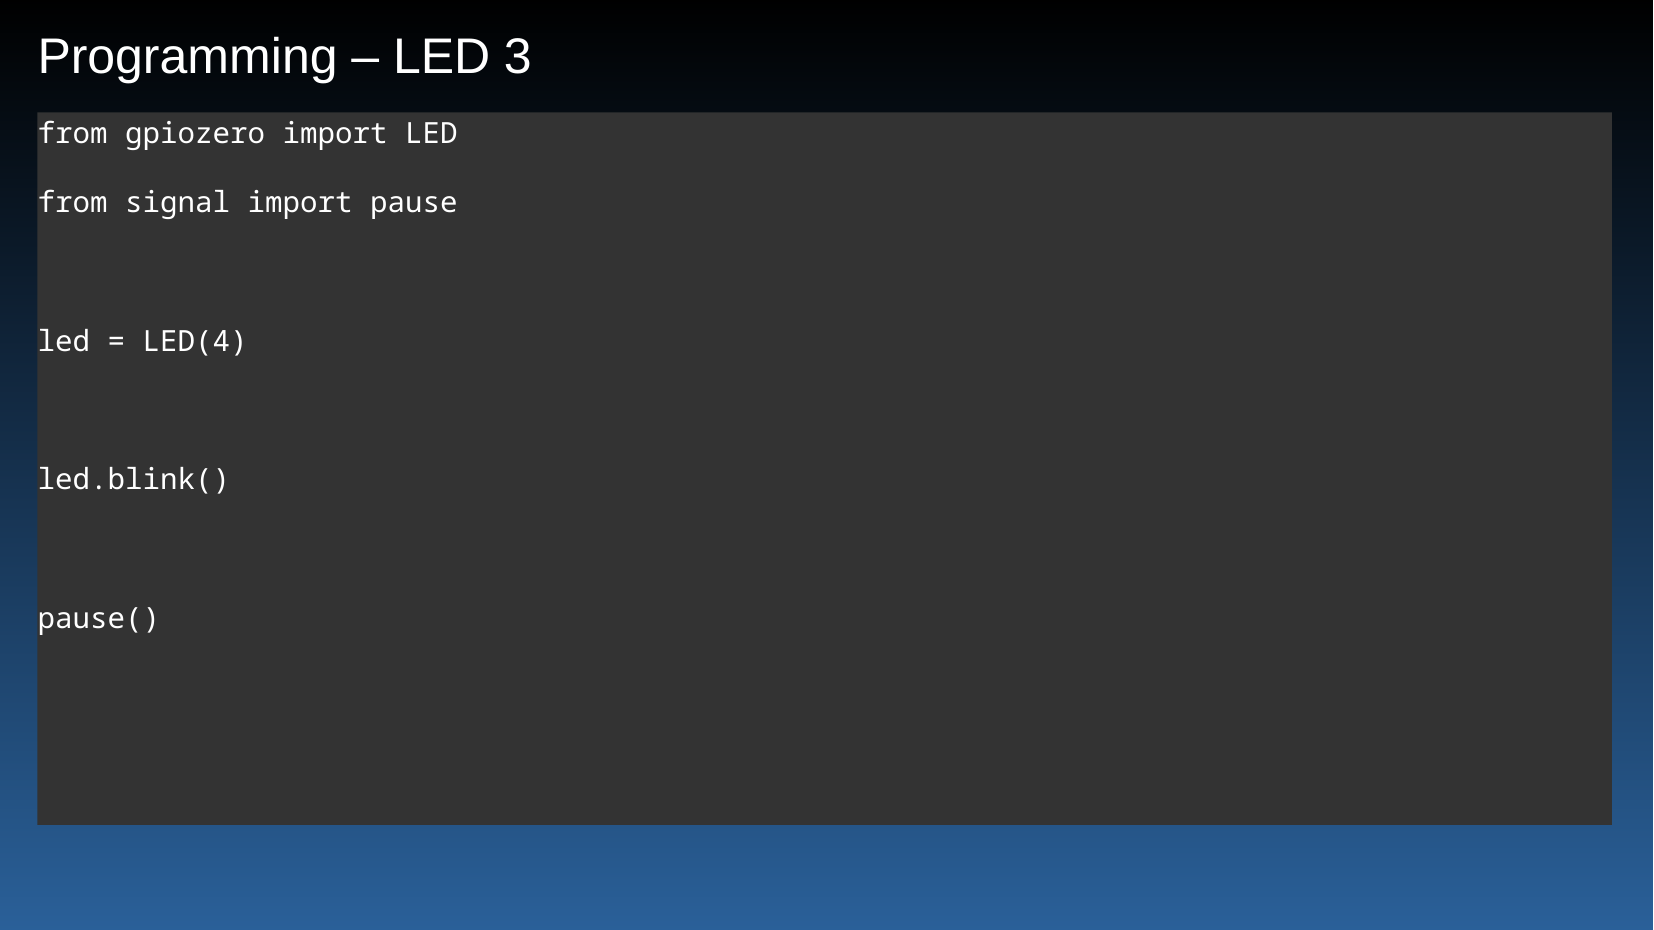

# Programming – LED 3
from gpiozero import LED
from signal import pause
led = LED(4)
led.blink()
pause()